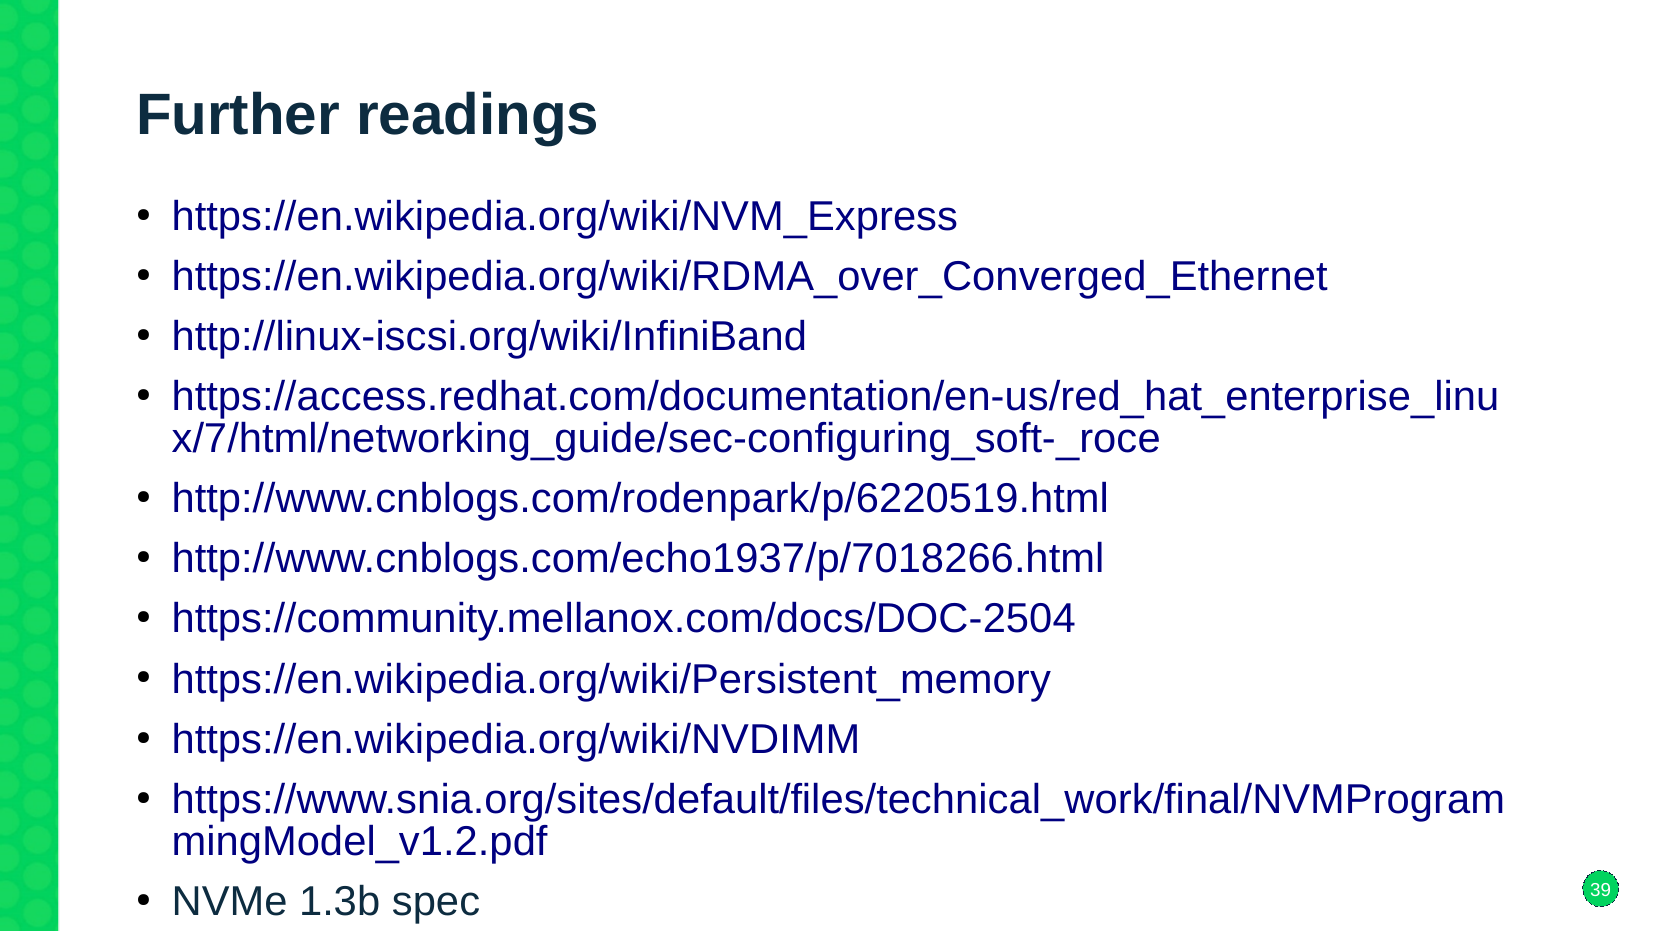

# Further readings
https://en.wikipedia.org/wiki/NVM_Express
https://en.wikipedia.org/wiki/RDMA_over_Converged_Ethernet
http://linux-iscsi.org/wiki/InfiniBand
https://access.redhat.com/documentation/en-us/red_hat_enterprise_linux/7/html/networking_guide/sec-configuring_soft-_roce
http://www.cnblogs.com/rodenpark/p/6220519.html
http://www.cnblogs.com/echo1937/p/7018266.html
https://community.mellanox.com/docs/DOC-2504
https://en.wikipedia.org/wiki/Persistent_memory
https://en.wikipedia.org/wiki/NVDIMM
https://www.snia.org/sites/default/files/technical_work/final/NVMProgrammingModel_v1.2.pdf
NVMe 1.3b spec
39